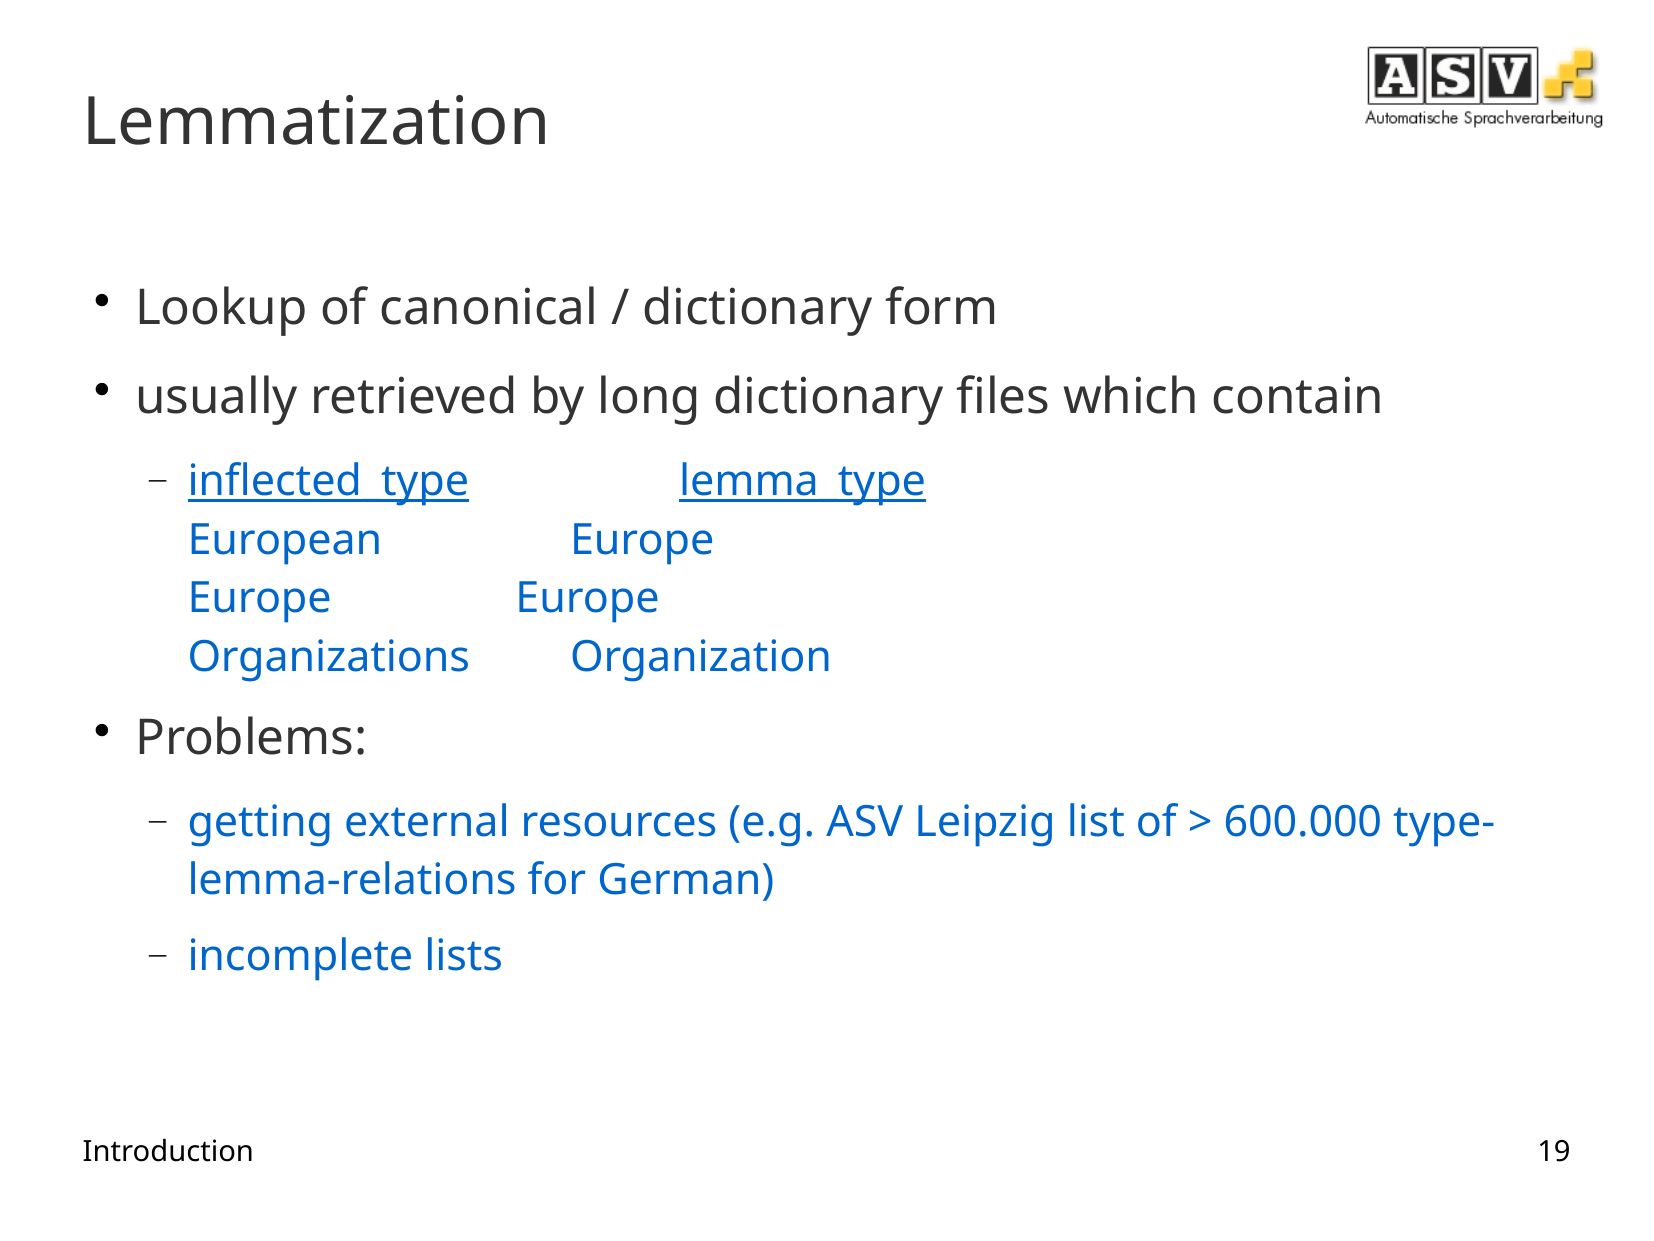

# Lemmatization
Lookup of canonical / dictionary form
usually retrieved by long dictionary files which contain
inflected_type			 	lemma_type
European 			 	Europe
Europe 	Europe
Organizations	 	Organization
Problems:
getting external resources (e.g. ASV Leipzig list of > 600.000 type-lemma-relations for German)
incomplete lists
Introduction
19